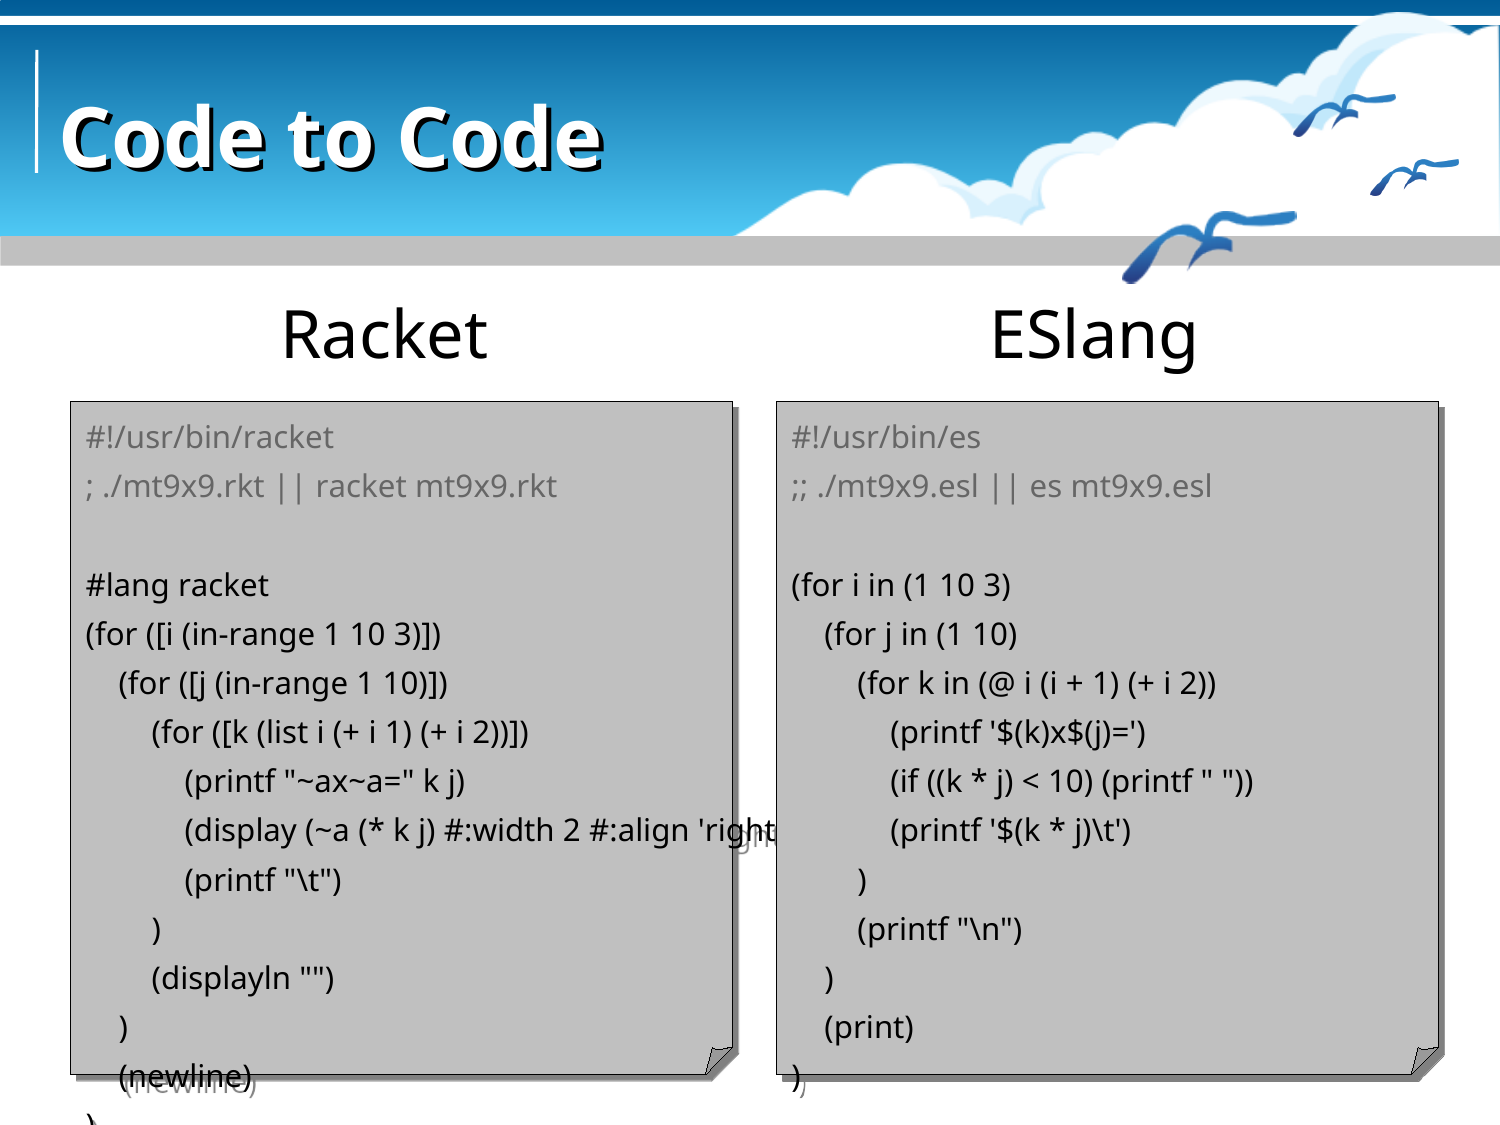

# Code to Code
ESlang
Racket
#!/usr/bin/racket
; ./mt9x9.rkt || racket mt9x9.rkt
#lang racket
(for ([i (in-range 1 10 3)])
 (for ([j (in-range 1 10)])
 (for ([k (list i (+ i 1) (+ i 2))])
 (printf "~ax~a=" k j)
 (display (~a (* k j) #:width 2 #:align 'right))
 (printf "\t")
 )
 (displayln "")
 )
 (newline)
)
#!/usr/bin/es
;; ./mt9x9.esl || es mt9x9.esl
(for i in (1 10 3)
 (for j in (1 10)
 (for k in (@ i (i + 1) (+ i 2))
 (printf '$(k)x$(j)=')
 (if ((k * j) < 10) (printf " "))
 (printf '$(k * j)\t')
 )
 (printf "\n")
 )
 (print)
)